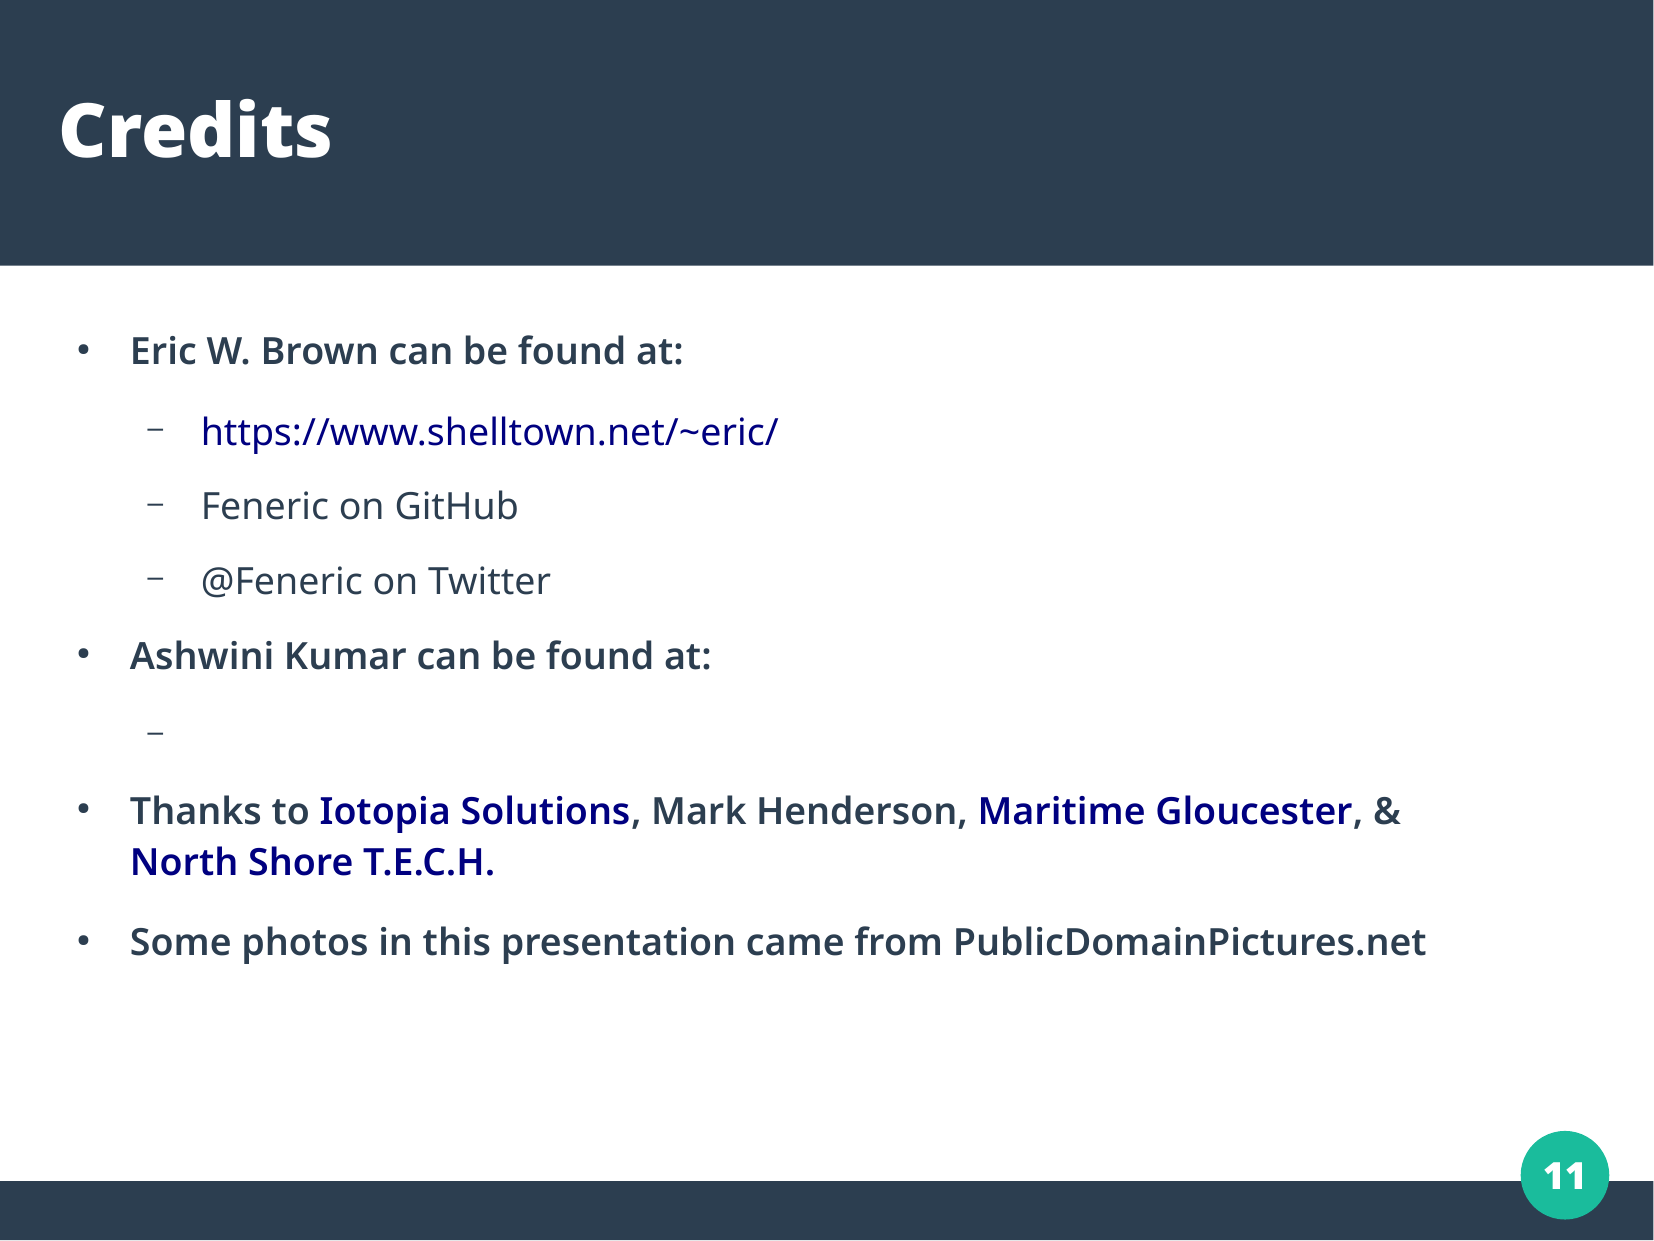

# Credits
Eric W. Brown can be found at:
https://www.shelltown.net/~eric/
Feneric on GitHub
@Feneric on Twitter
Ashwini Kumar can be found at:
Thanks to Iotopia Solutions, Mark Henderson, Maritime Gloucester, & North Shore T.E.C.H.
Some photos in this presentation came from PublicDomainPictures.net
11